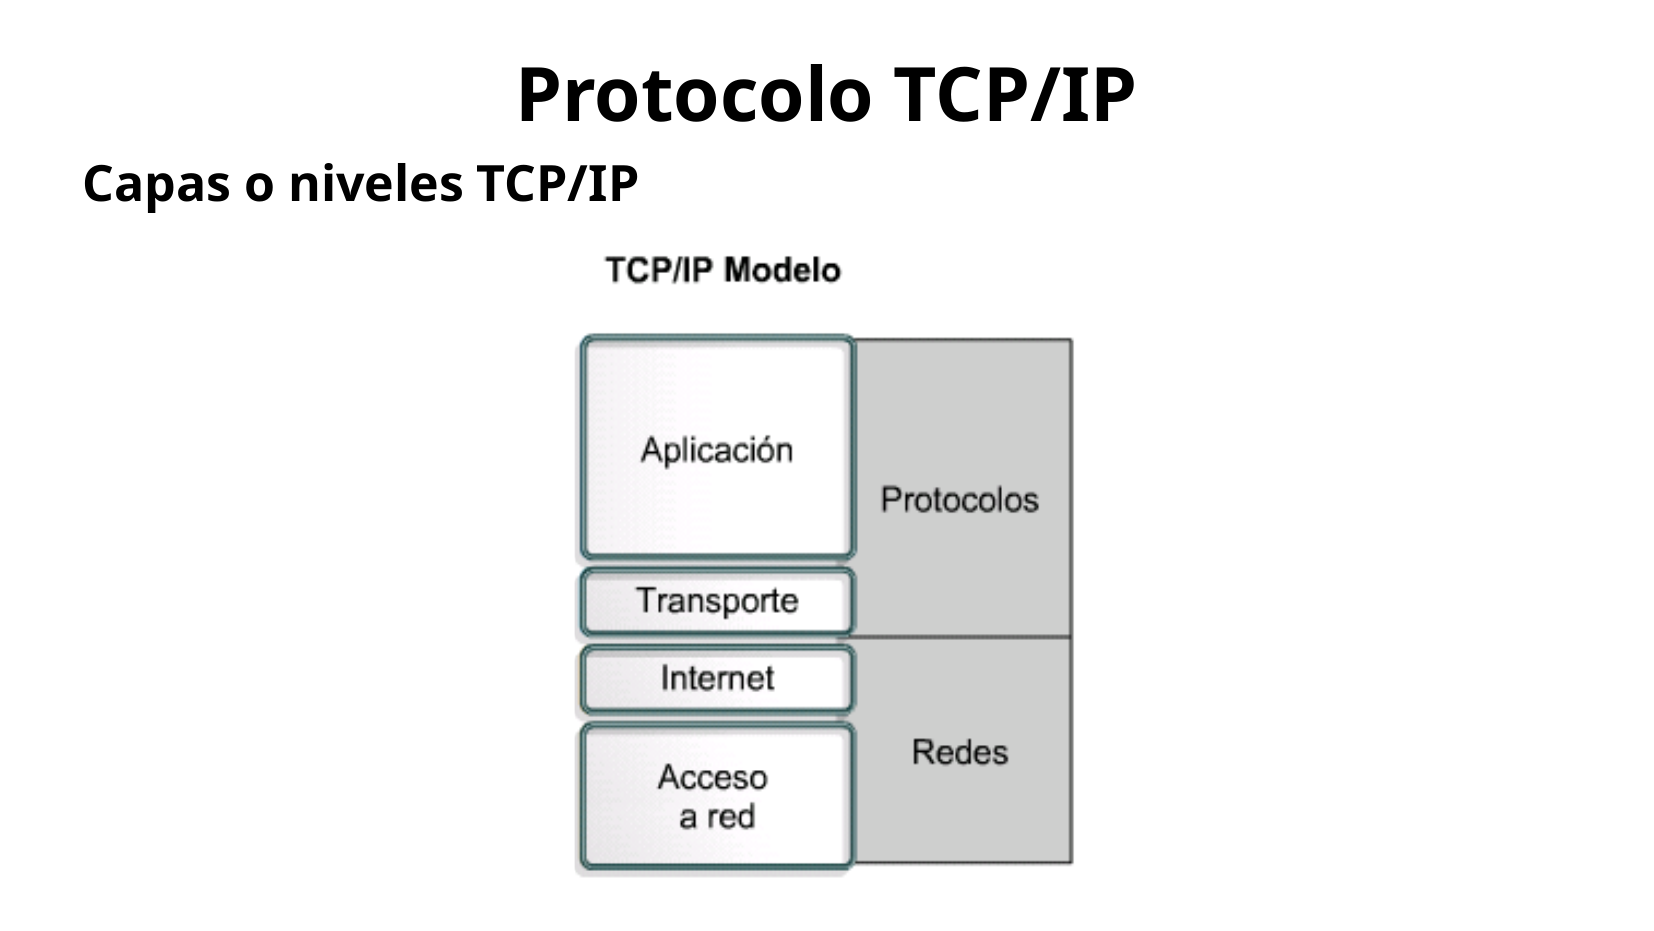

# Protocolo TCP/IP
Capas o niveles TCP/IP